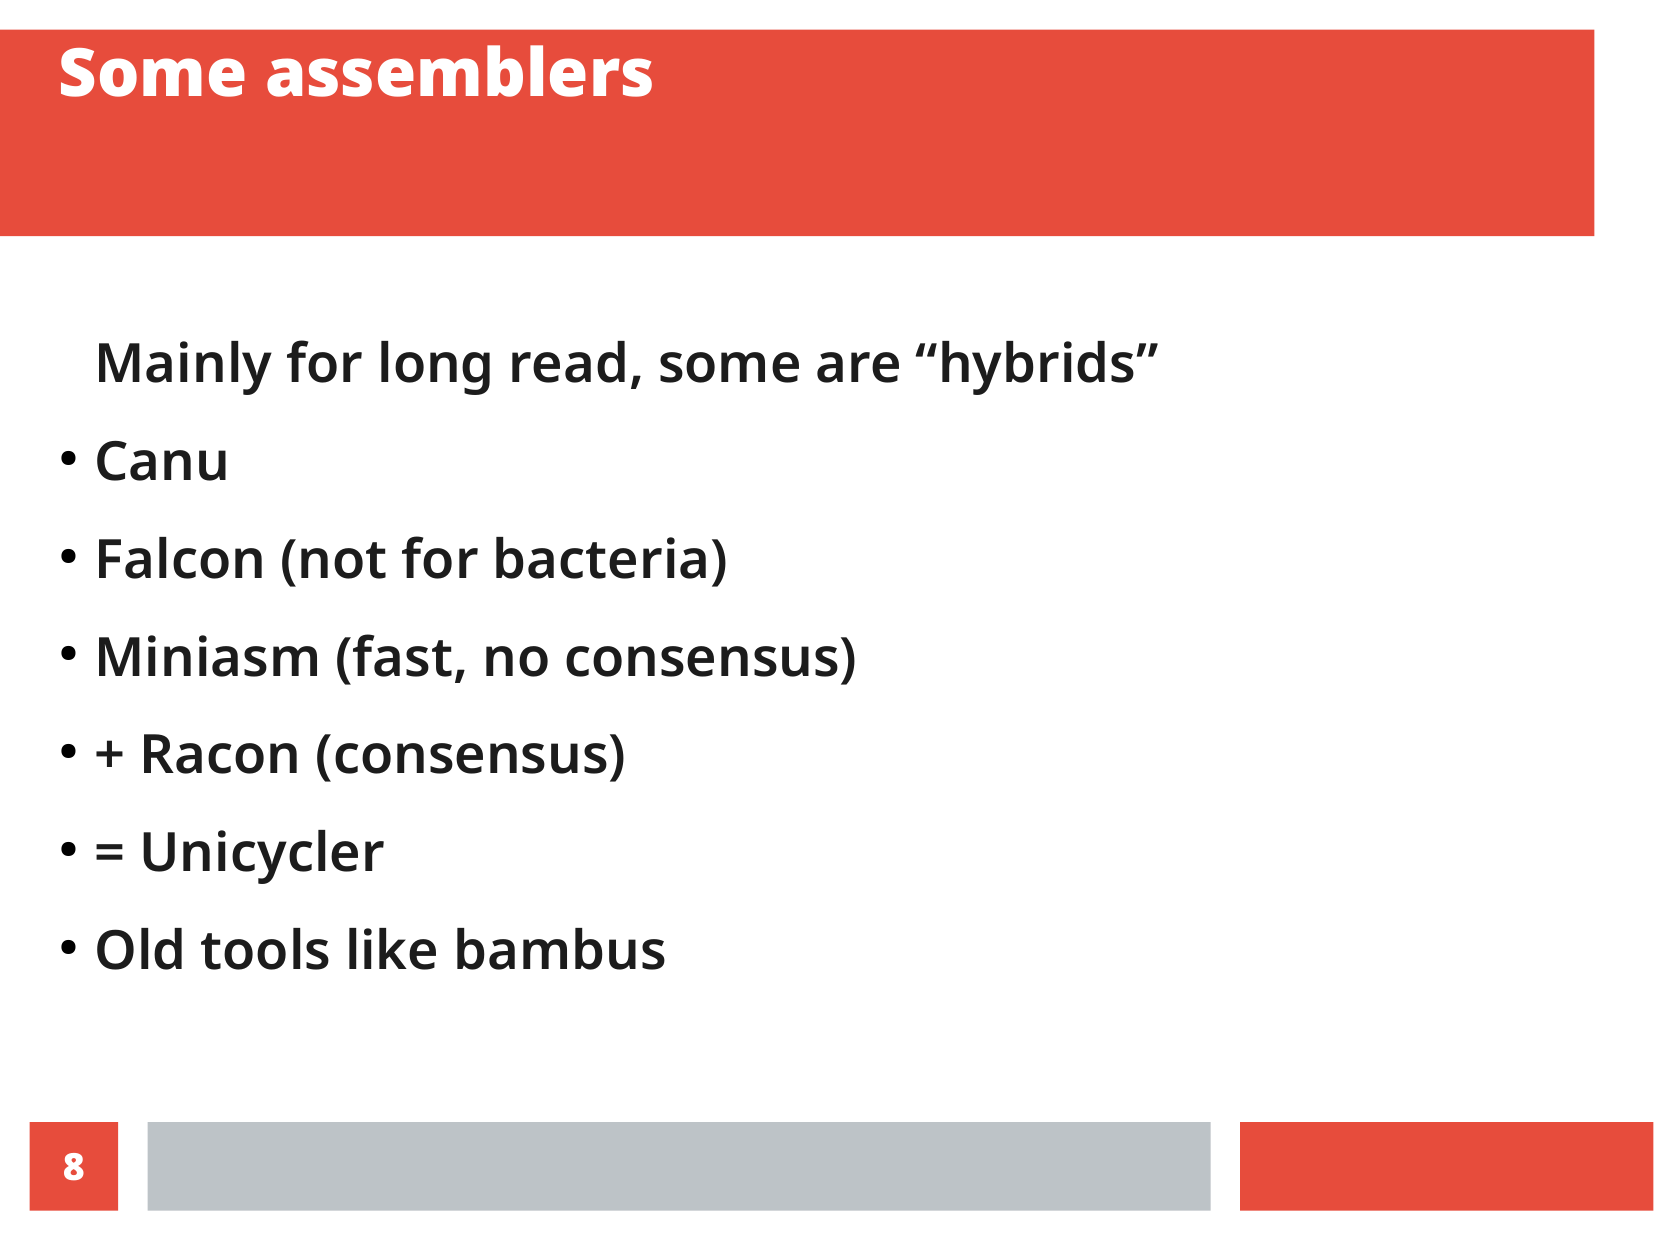

# Some assemblers
Mainly for long read, some are “hybrids”
Canu
Falcon (not for bacteria)
Miniasm (fast, no consensus)
+ Racon (consensus)
= Unicycler
Old tools like bambus
8